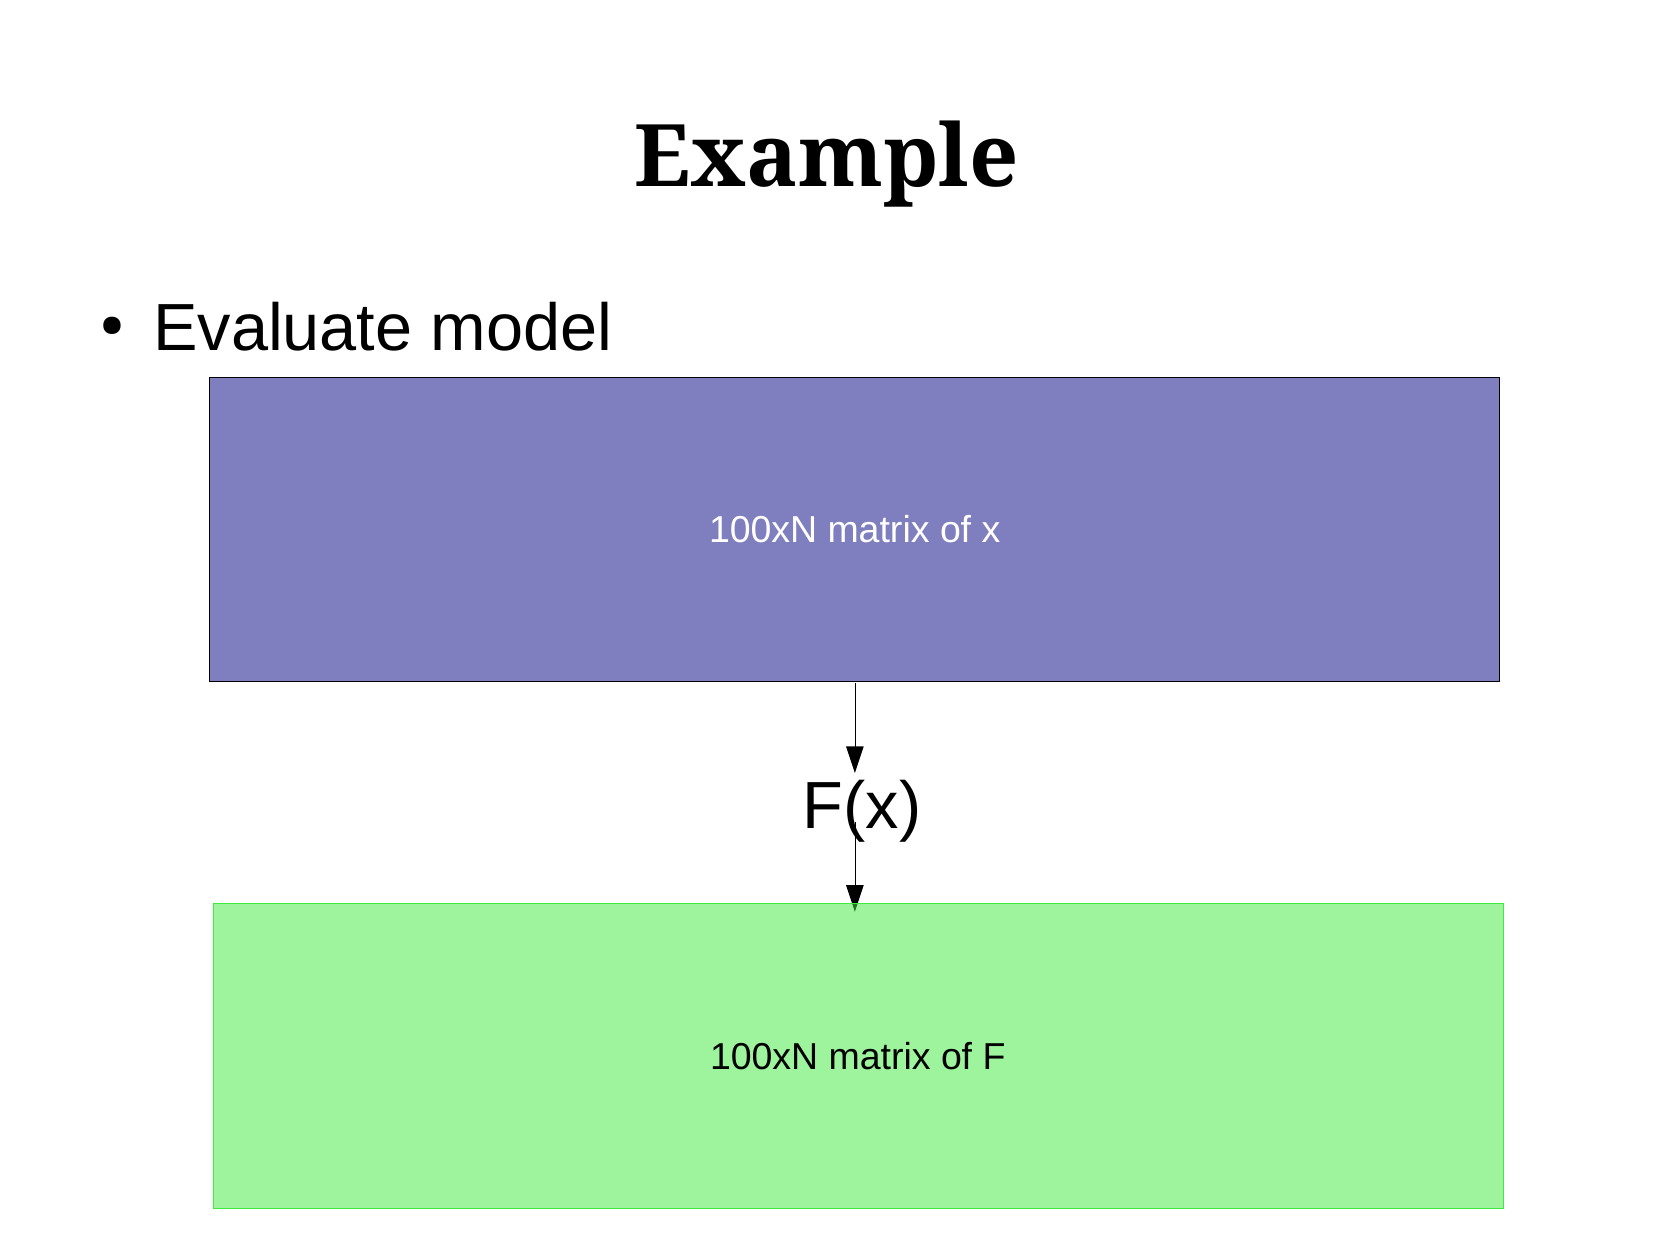

# Example
Evaluate model
F(x)
100xN matrix of x
100xN matrix of F